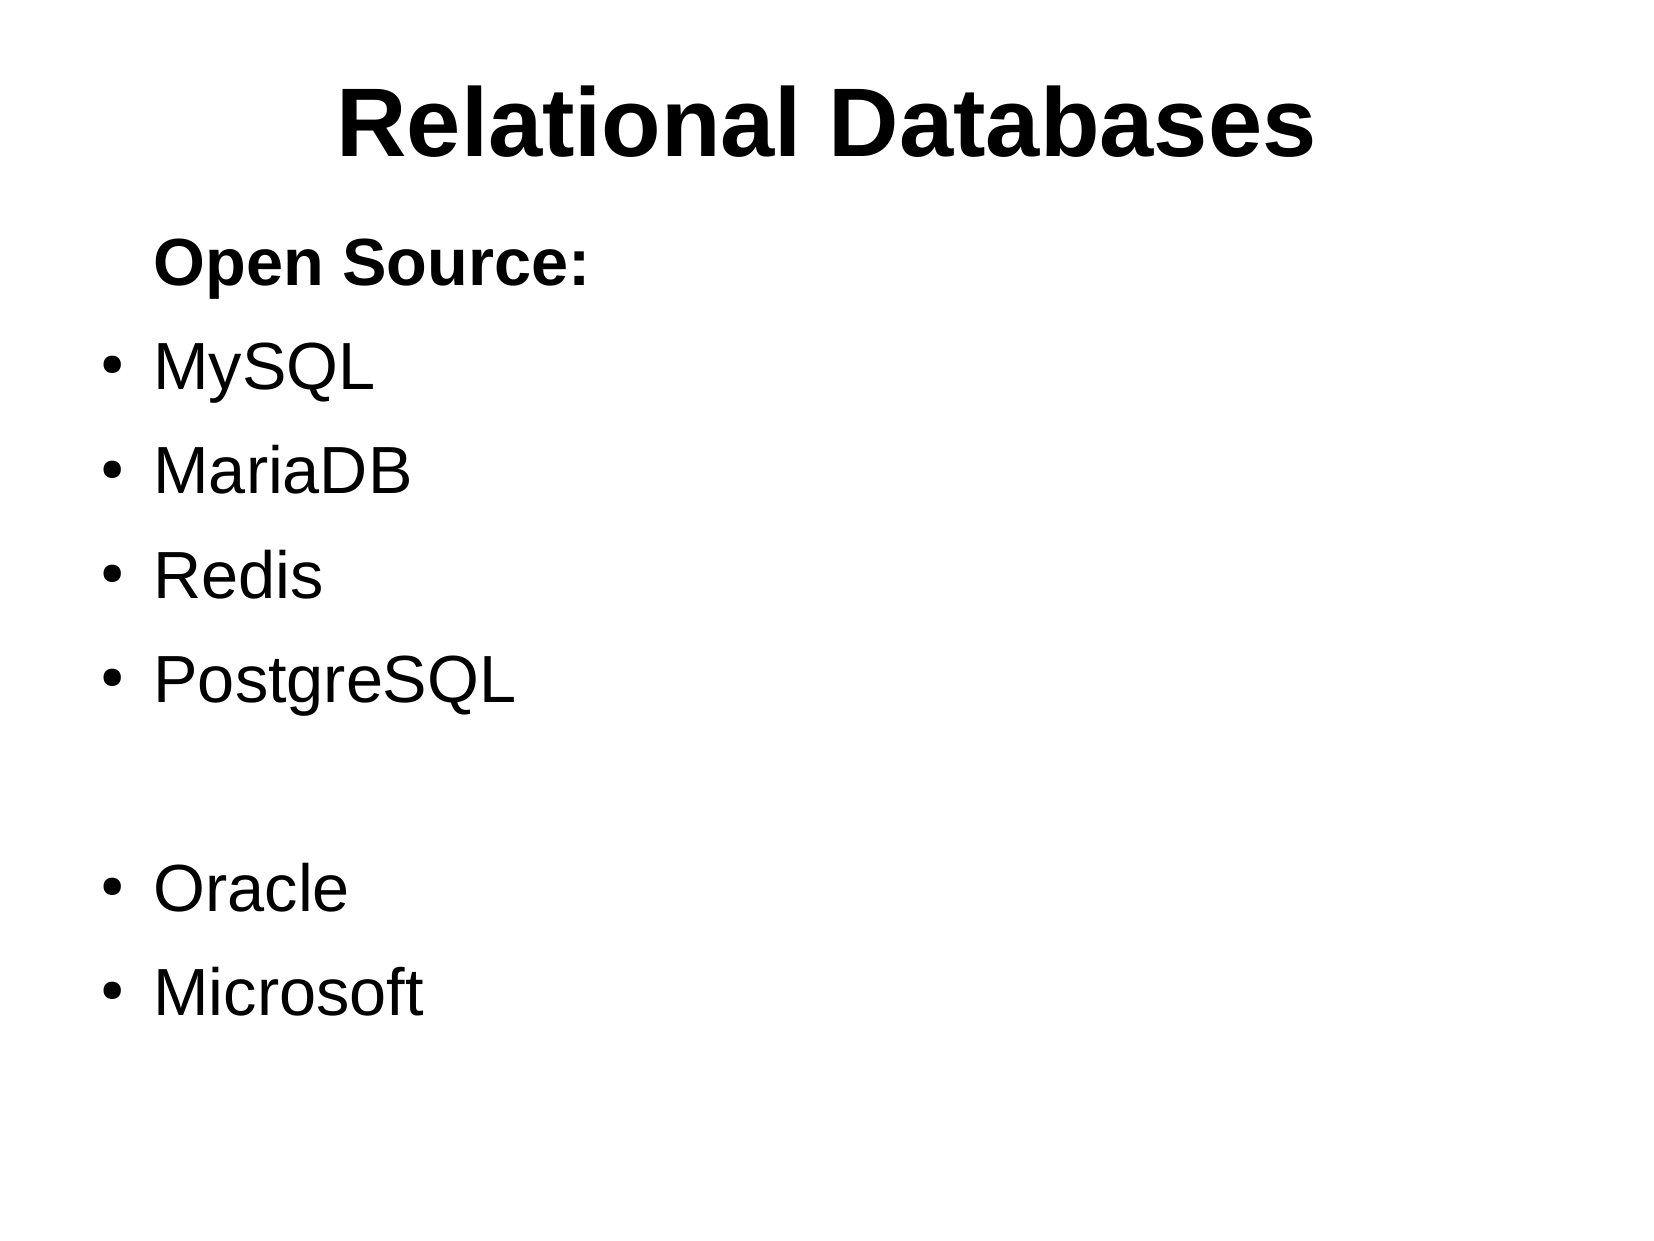

# Relational Databases
Open Source:
MySQL
MariaDB
Redis
PostgreSQL
Oracle
Microsoft